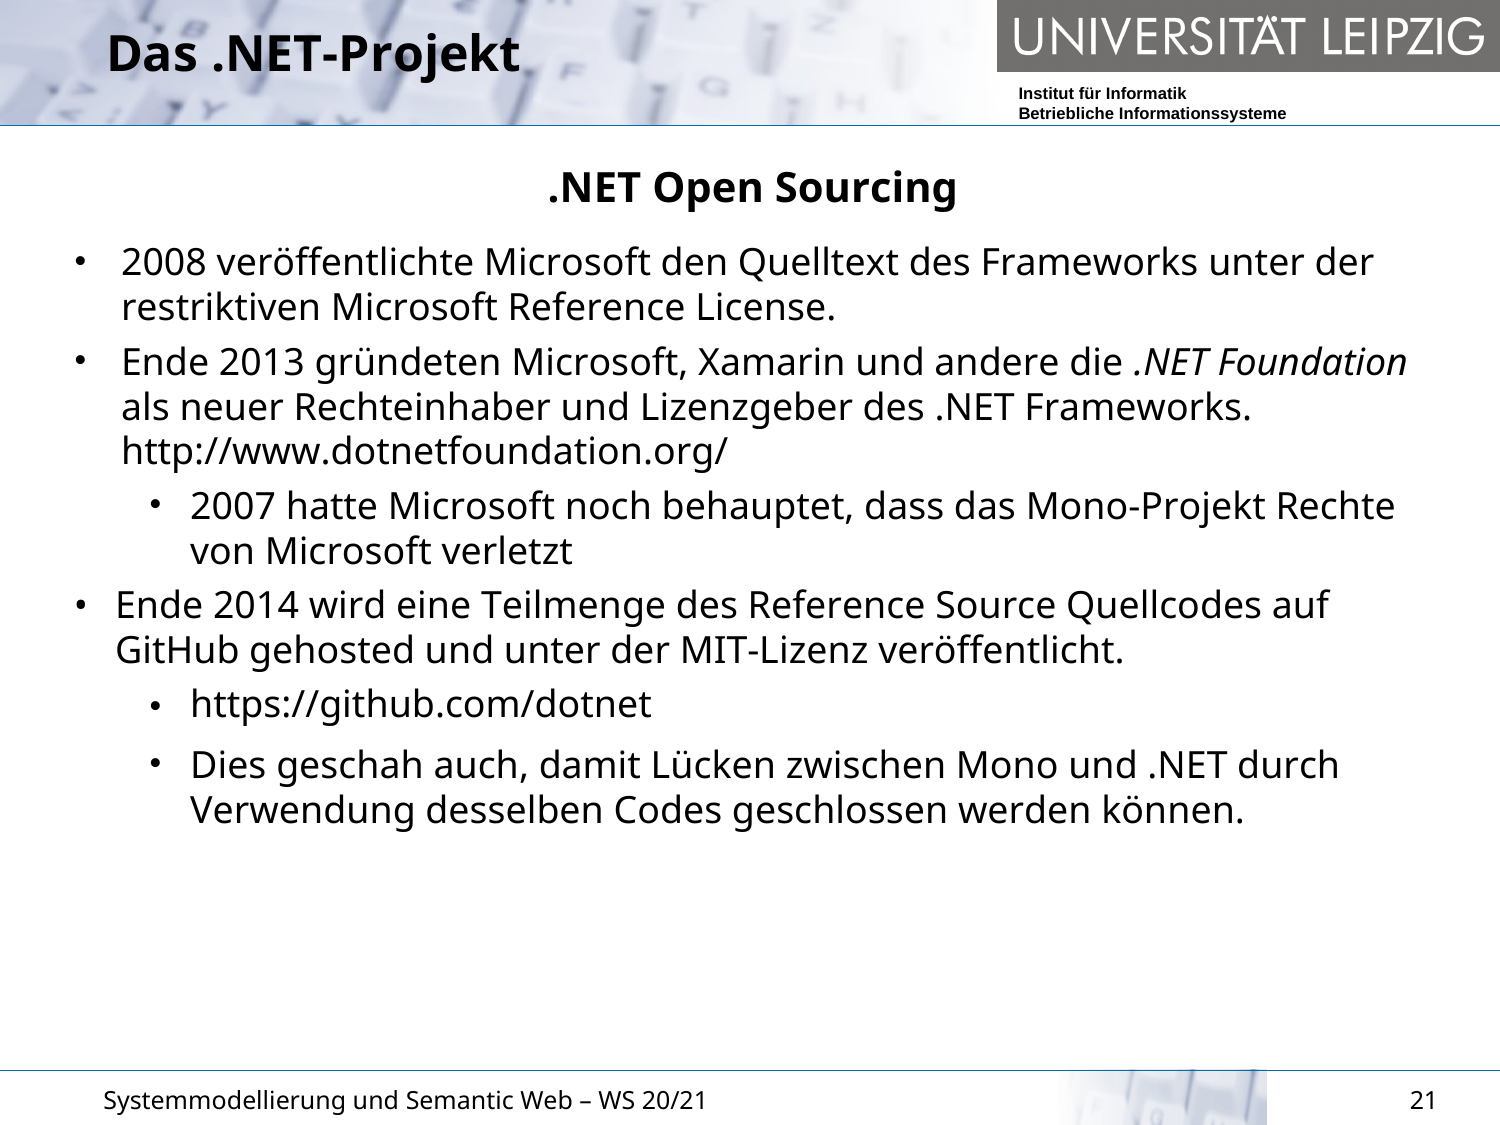

Das .NET-Projekt
.NET Open Sourcing
2008 veröffentlichte Microsoft den Quelltext des Frameworks unter der restriktiven Microsoft Reference License.
Ende 2013 gründeten Microsoft, Xamarin und andere die .NET Foundation als neuer Rechteinhaber und Lizenzgeber des .NET Frameworks. http://www.dotnetfoundation.org/
2007 hatte Microsoft noch behauptet, dass das Mono-Projekt Rechte von Microsoft verletzt
Ende 2014 wird eine Teilmenge des Reference Source Quellcodes auf GitHub gehosted und unter der MIT-Lizenz veröffentlicht.
https://github.com/dotnet
Dies geschah auch, damit Lücken zwischen Mono und .NET durch Verwendung desselben Codes geschlossen werden können.
Systemmodellierung und Semantic Web – WS 20/21
21